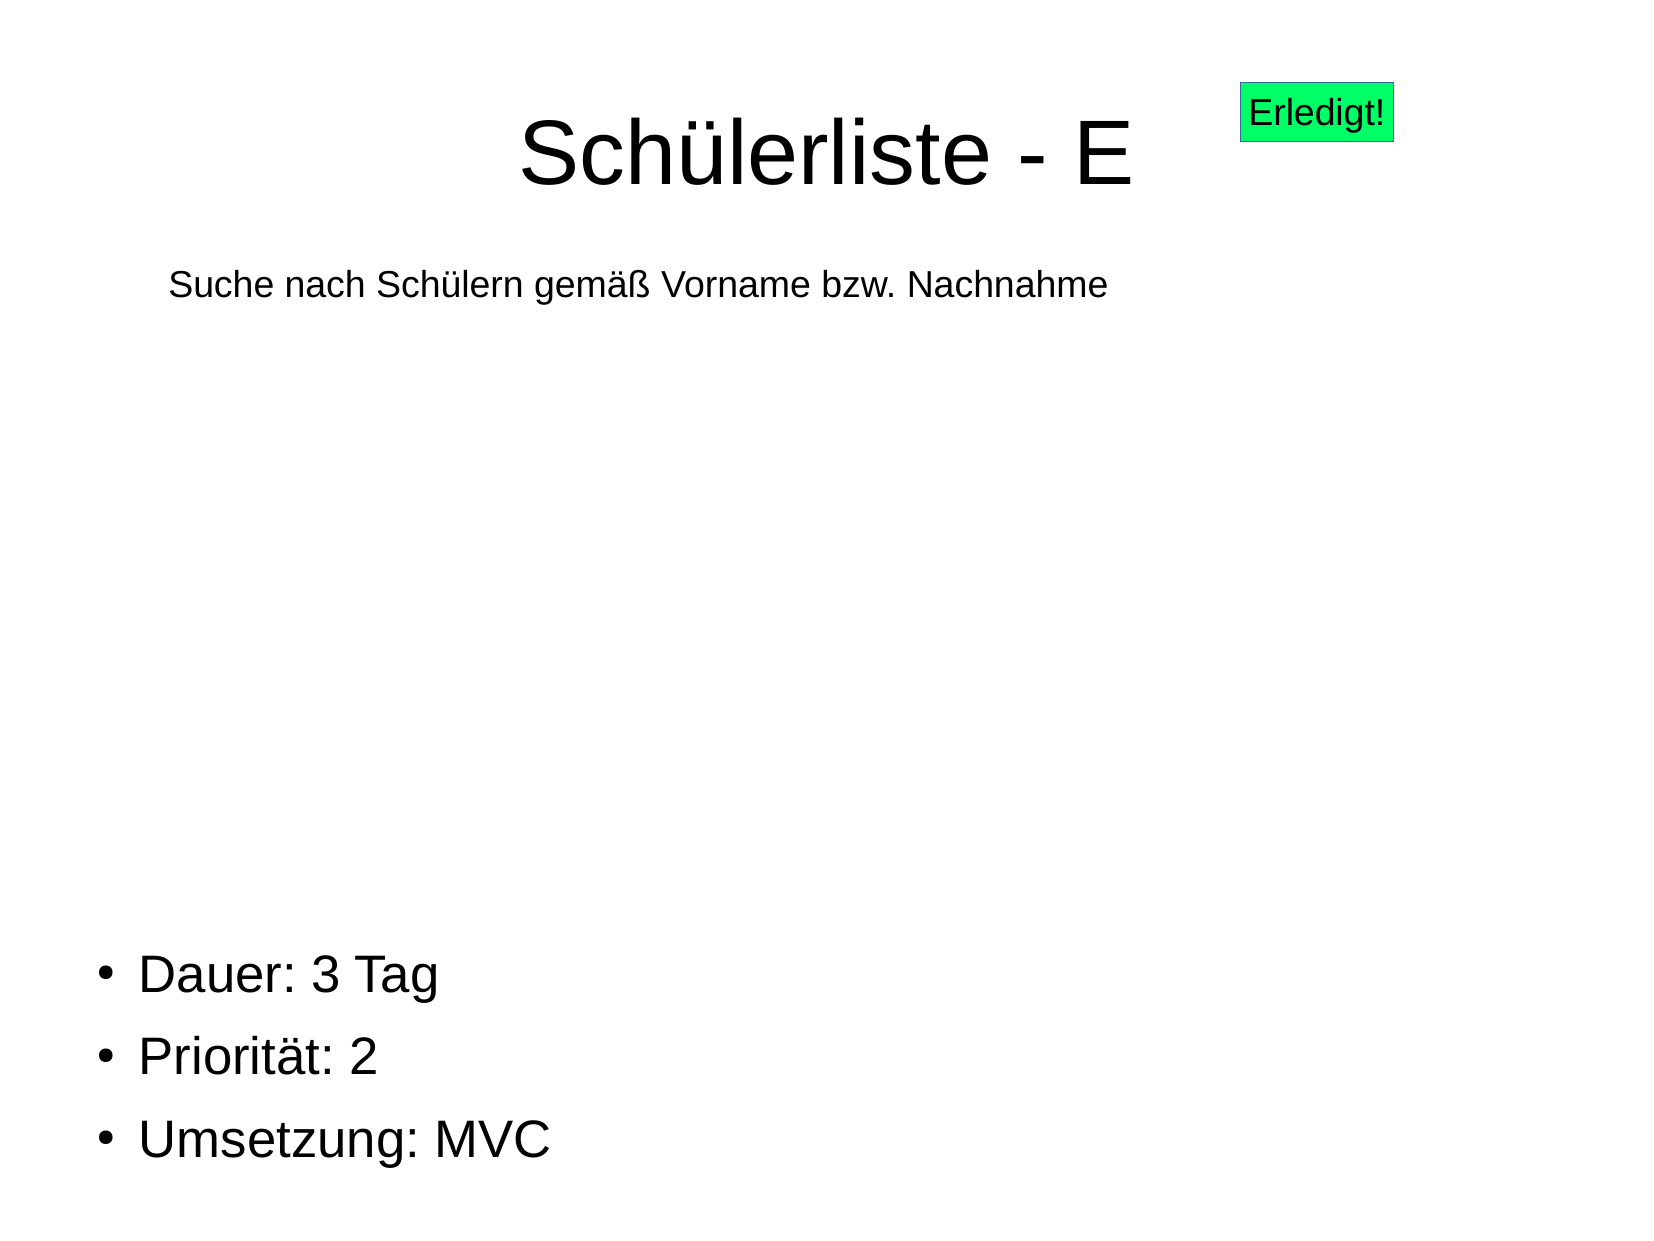

# Schülerliste - E
Erledigt!
Suche nach Schülern gemäß Vorname bzw. Nachnahme
Dauer: 3 Tag
Priorität: 2
Umsetzung: MVC